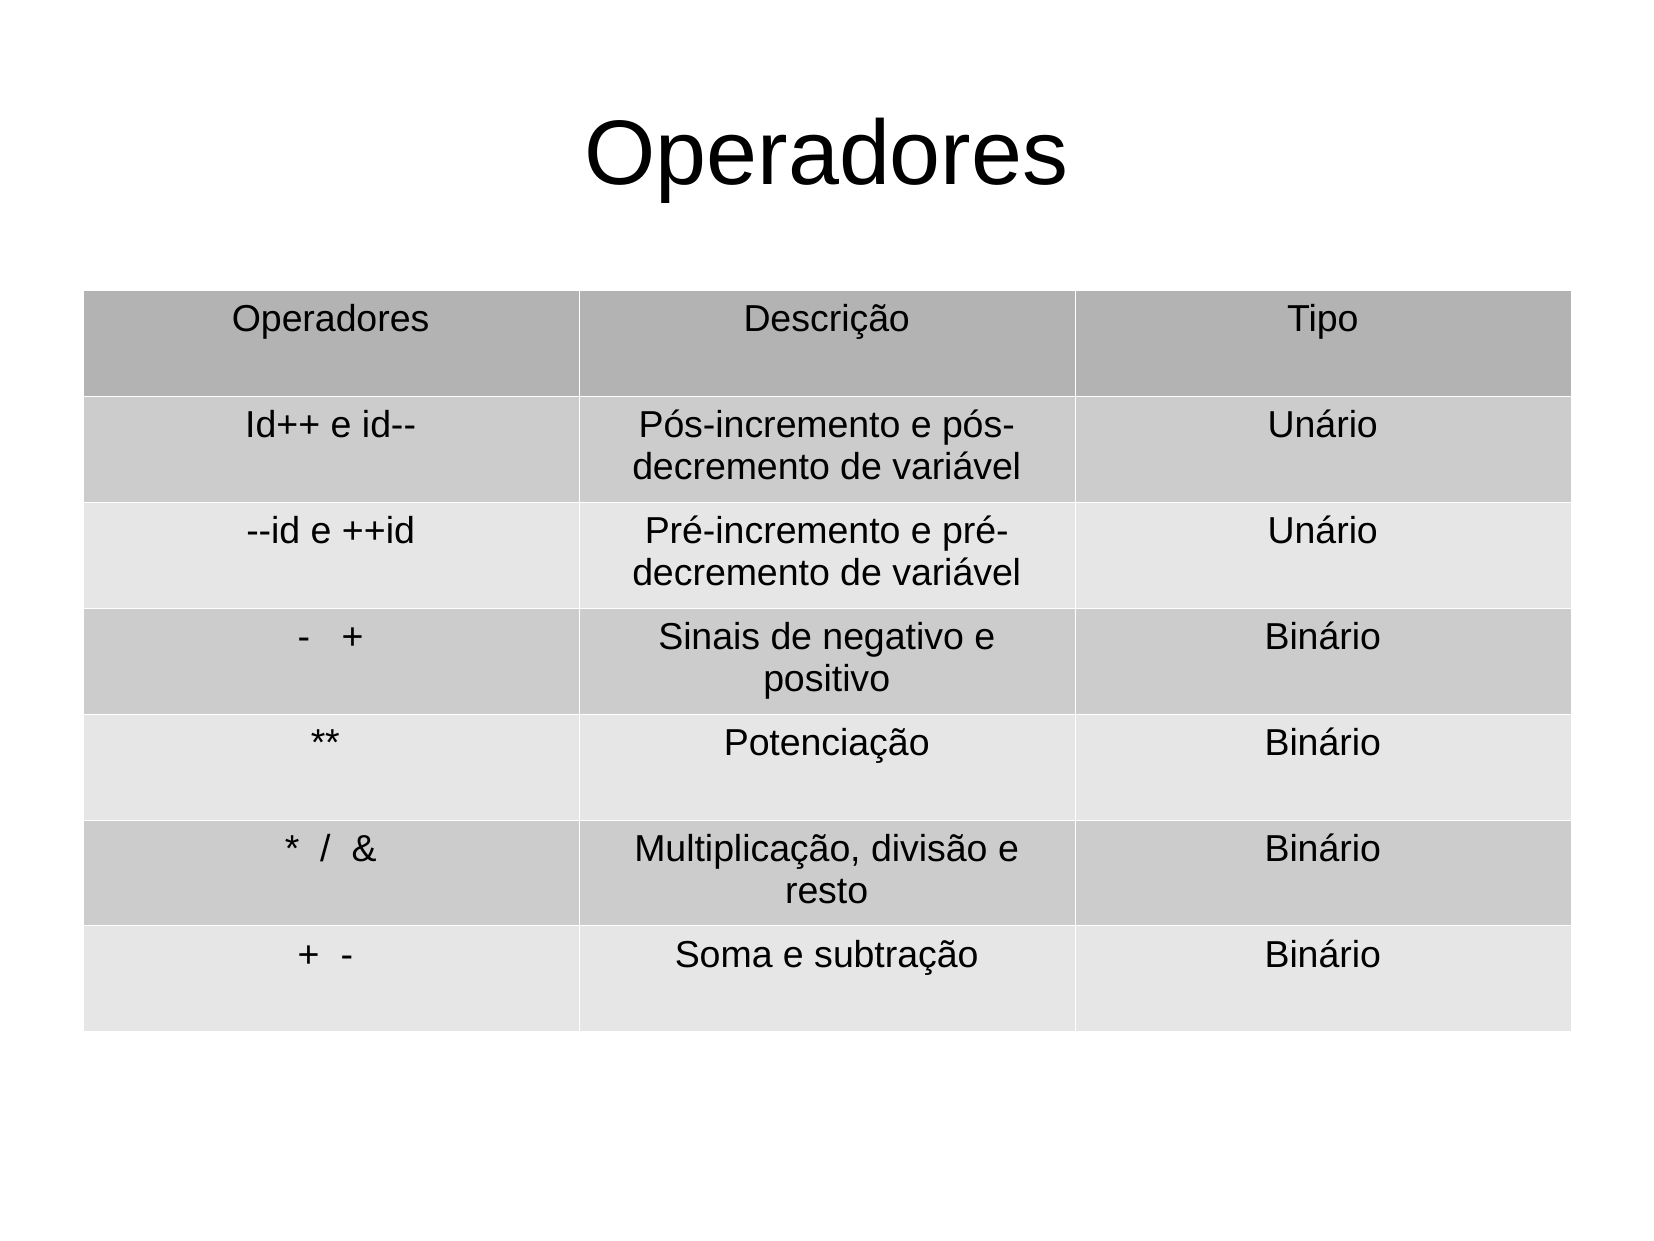

# Operadores
| Operadores | Descrição | Tipo |
| --- | --- | --- |
| Id++ e id-- | Pós-incremento e pós-decremento de variável | Unário |
| --id e ++id | Pré-incremento e pré-decremento de variável | Unário |
| - + | Sinais de negativo e positivo | Binário |
| \*\* | Potenciação | Binário |
| \* / & | Multiplicação, divisão e resto | Binário |
| + - | Soma e subtração | Binário |